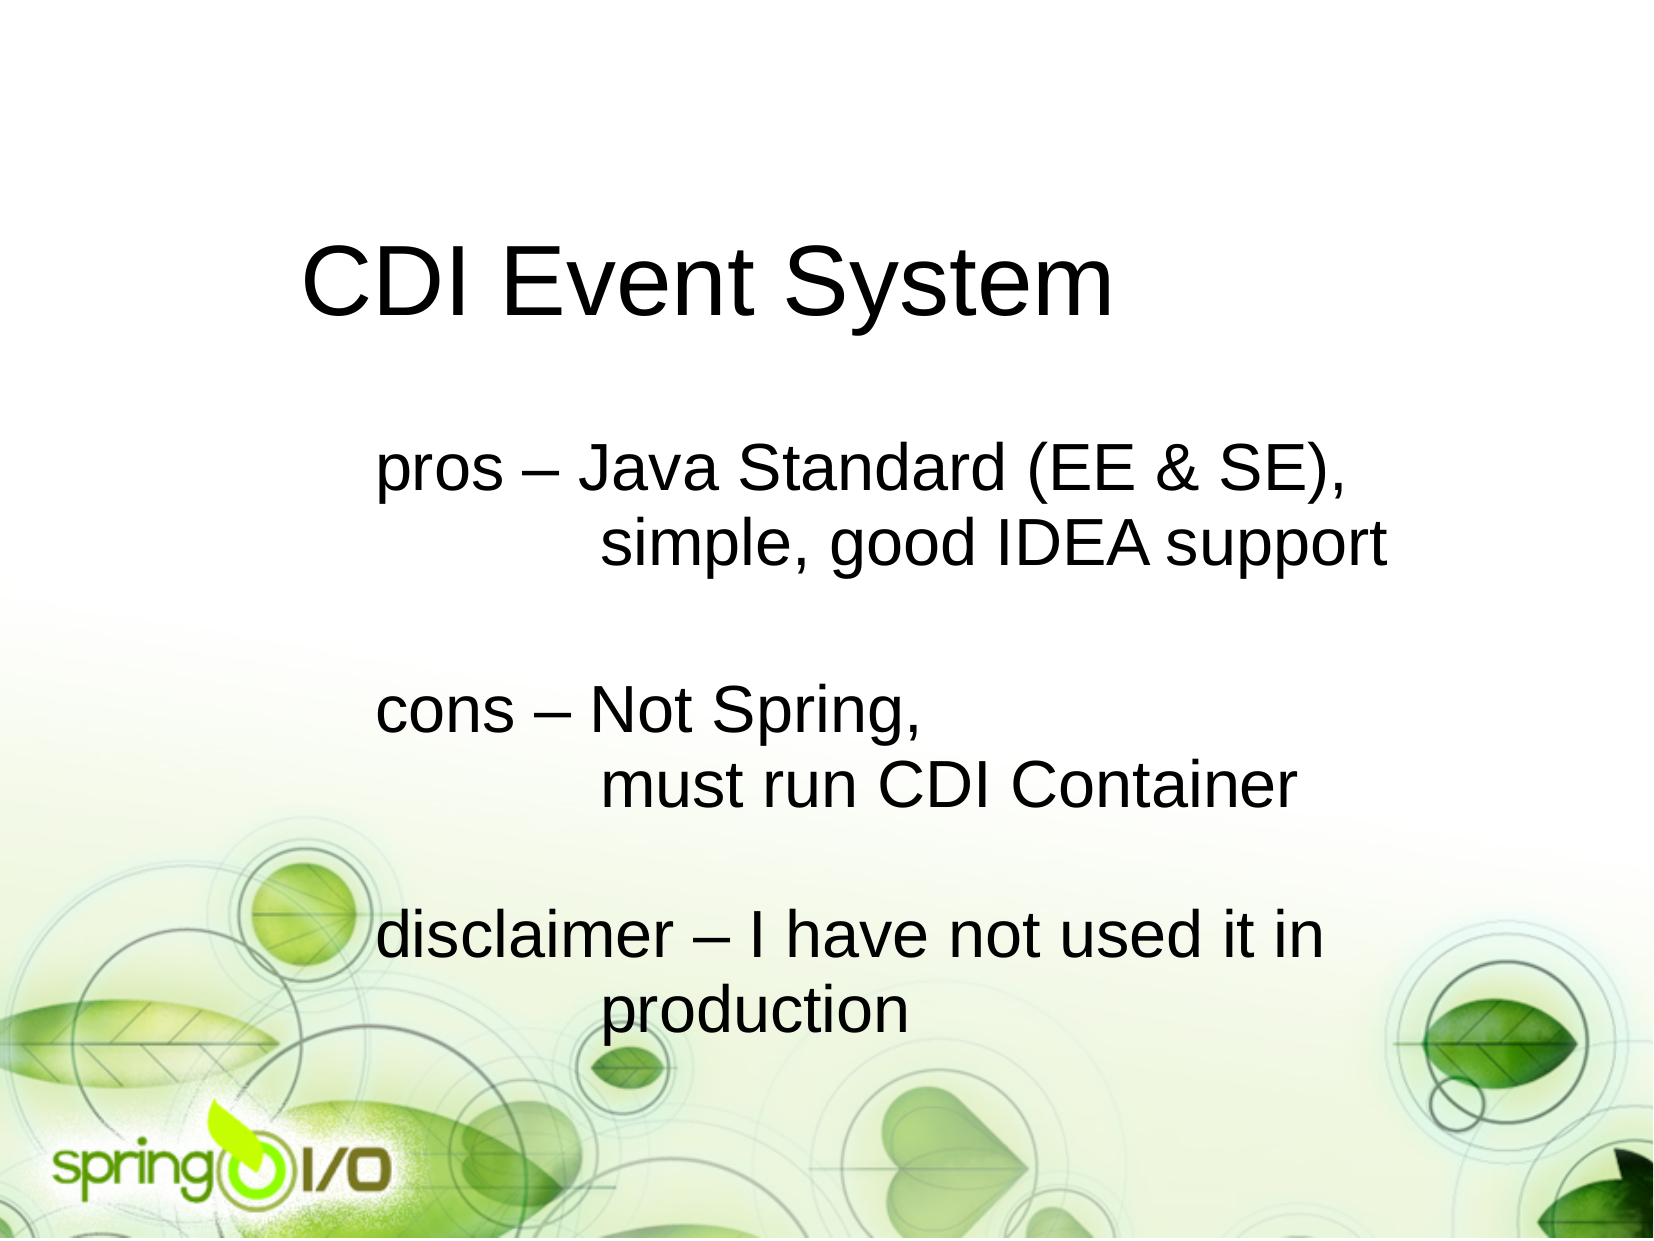

CDI Event System
	pros – Java Standard (EE & SE),
				simple, good IDEA support
	cons – Not Spring,
				must run CDI Container
	disclaimer – I have not used it in
				production